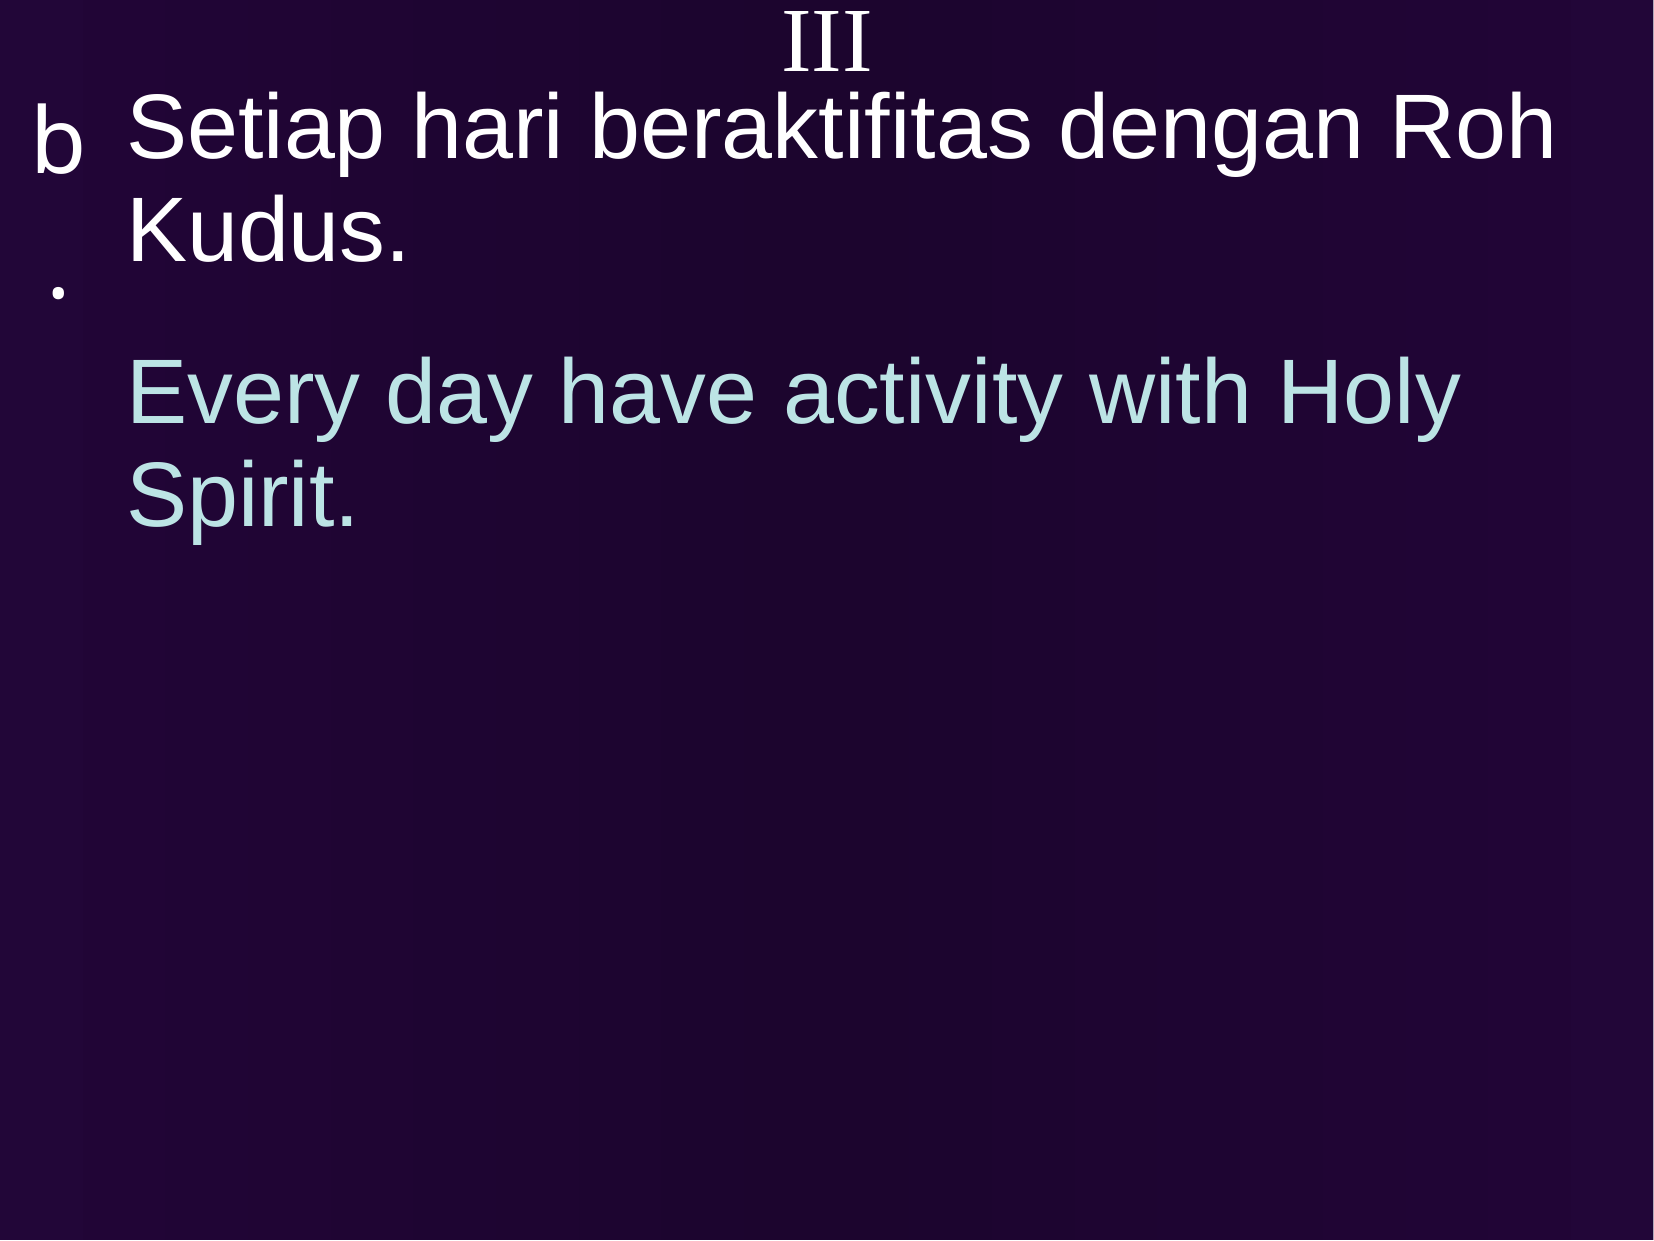

III
| b. | Setiap hari beraktifitas dengan Roh Kudus. |
| --- | --- |
| | Every day have activity with Holy Spirit. |